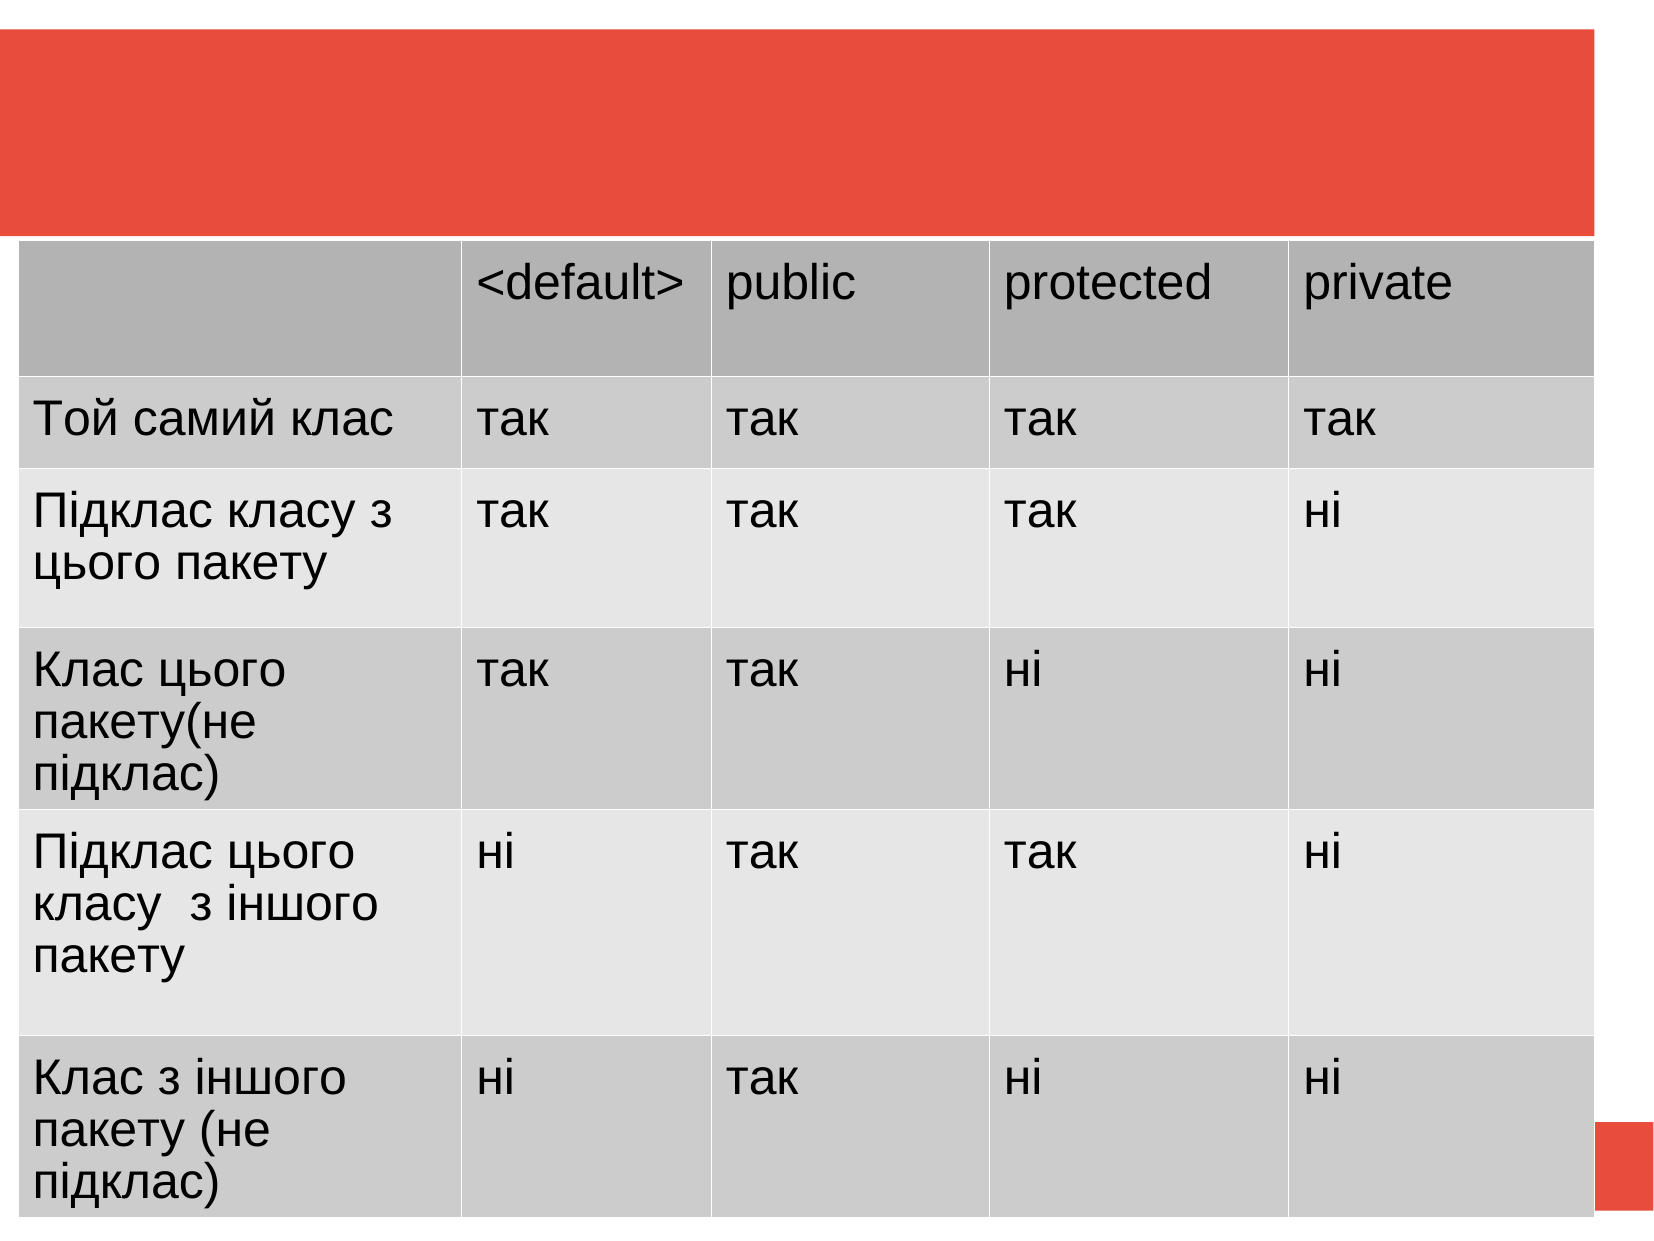

| | <default> | public | protected | private |
| --- | --- | --- | --- | --- |
| Той самий клас | так | так | так | так |
| Підклас класу з цього пакету | так | так | так | ні |
| Клас цього пакету(не підклас) | так | так | ні | ні |
| Підклас цього класу з іншого пакету | ні | так | так | ні |
| Клас з іншого пакету (не підклас) | ні | так | ні | ні |